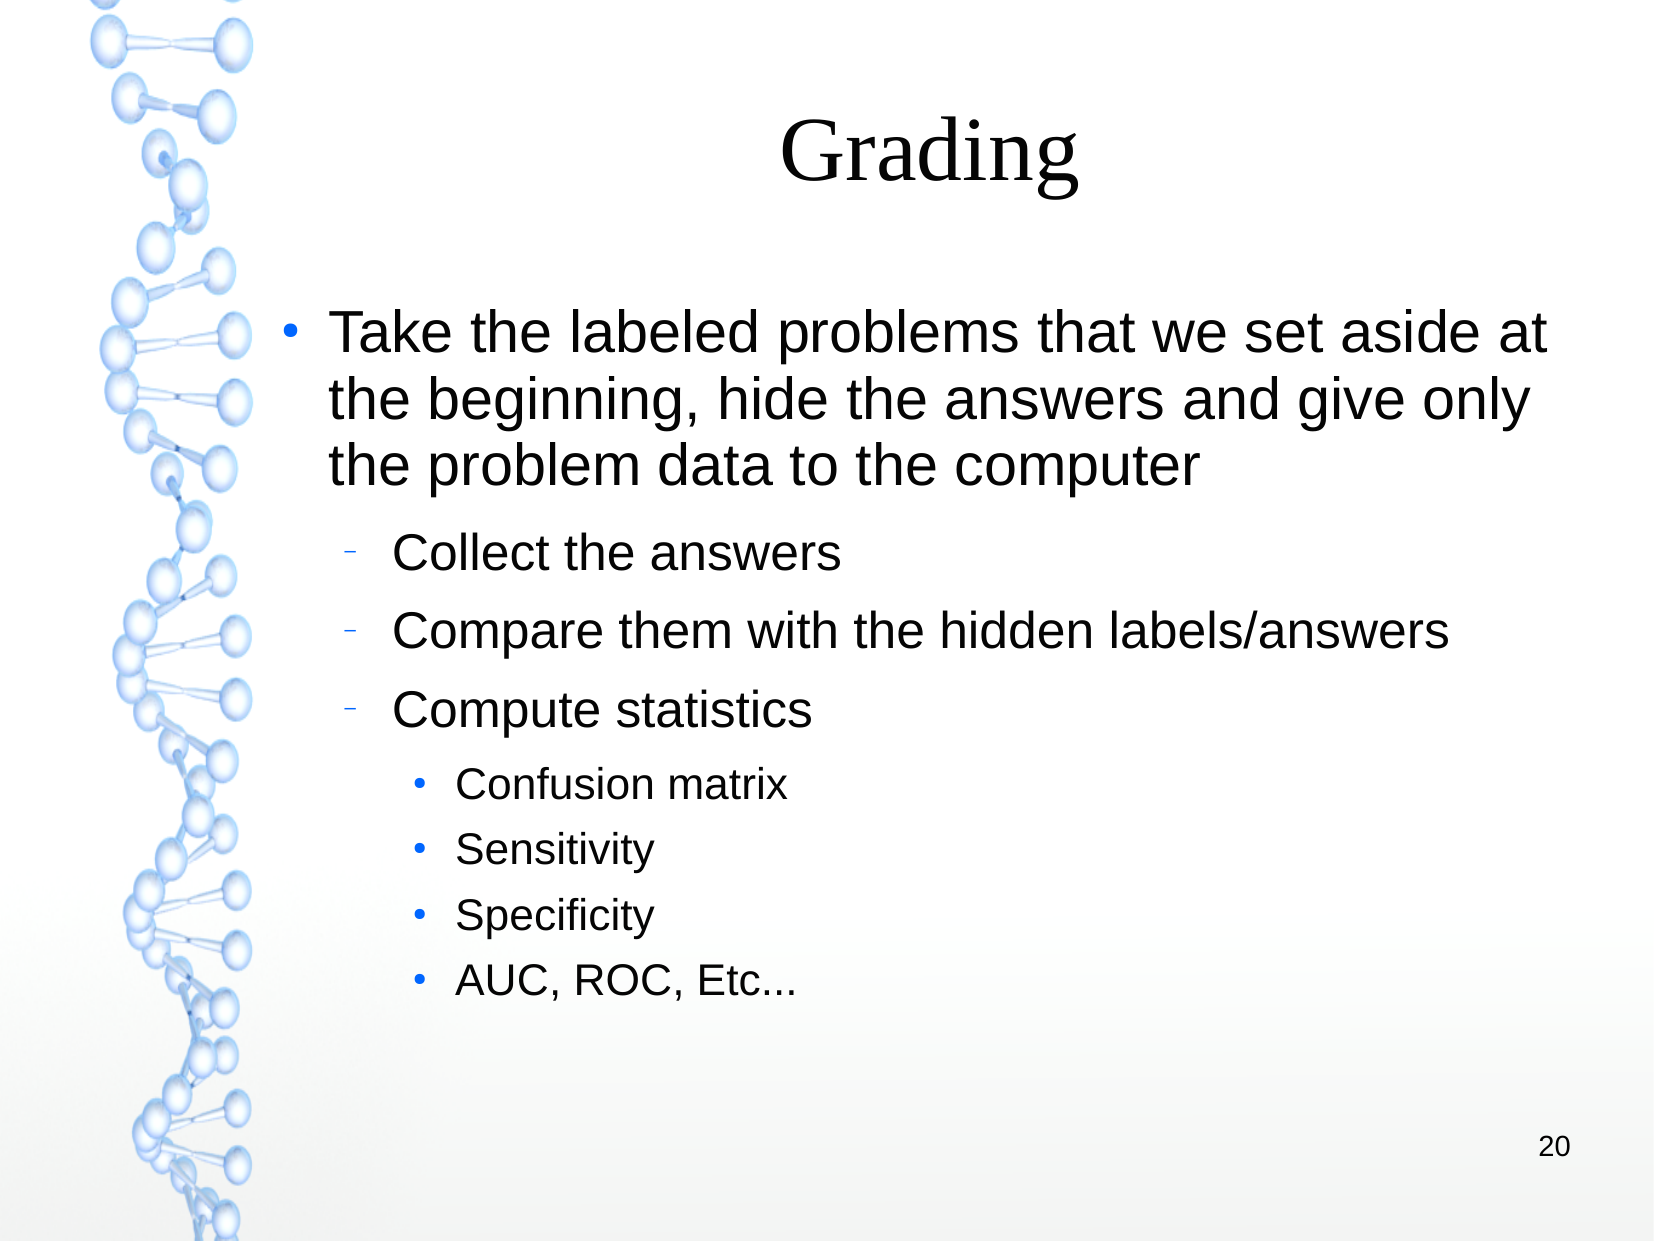

# Grading
Take the labeled problems that we set aside at the beginning, hide the answers and give only the problem data to the computer
Collect the answers
Compare them with the hidden labels/answers
Compute statistics
Confusion matrix
Sensitivity
Specificity
AUC, ROC, Etc...
20